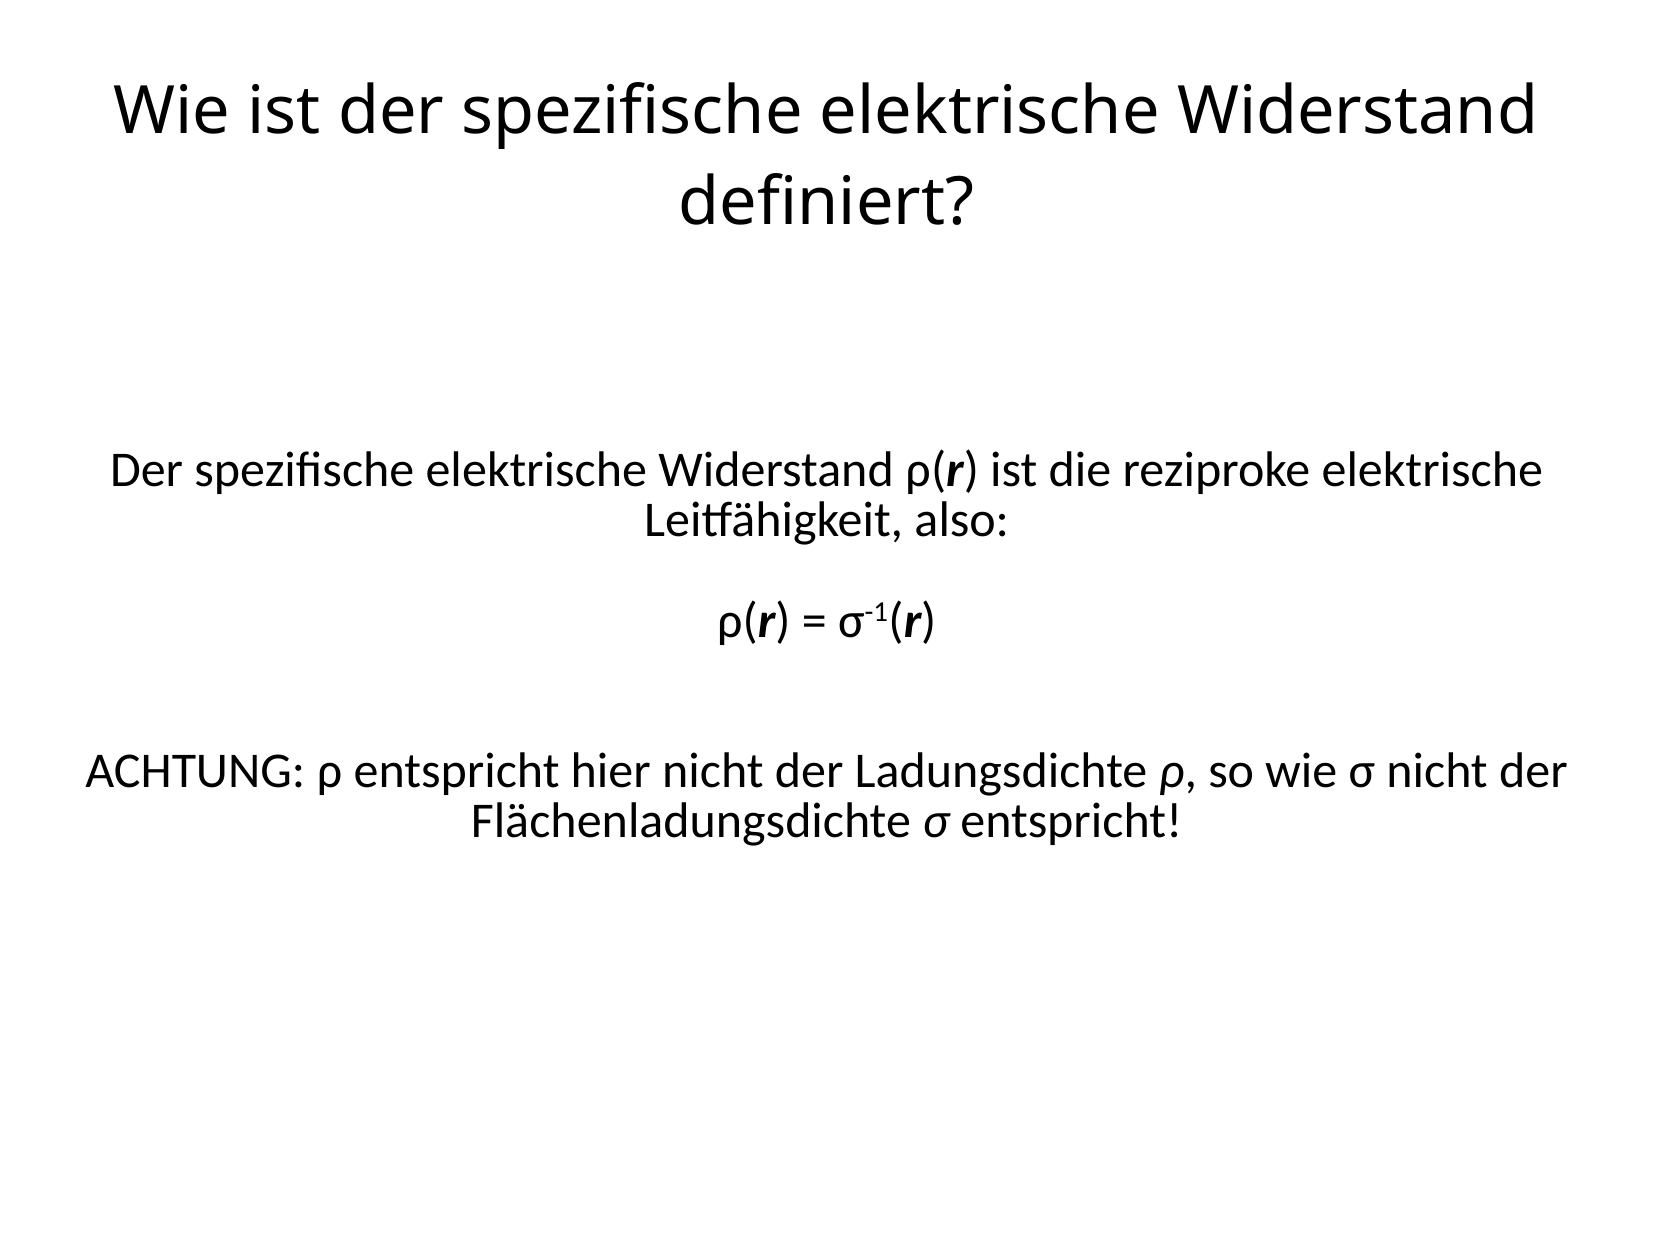

# Wie ist der spezifische elektrische Widerstand definiert?
Der spezifische elektrische Widerstand ρ(r) ist die reziproke elektrische Leitfähigkeit, also:
ρ(r) = σ-1(r)
ACHTUNG: ρ entspricht hier nicht der Ladungsdichte ρ, so wie σ nicht der Flächenladungsdichte σ entspricht!